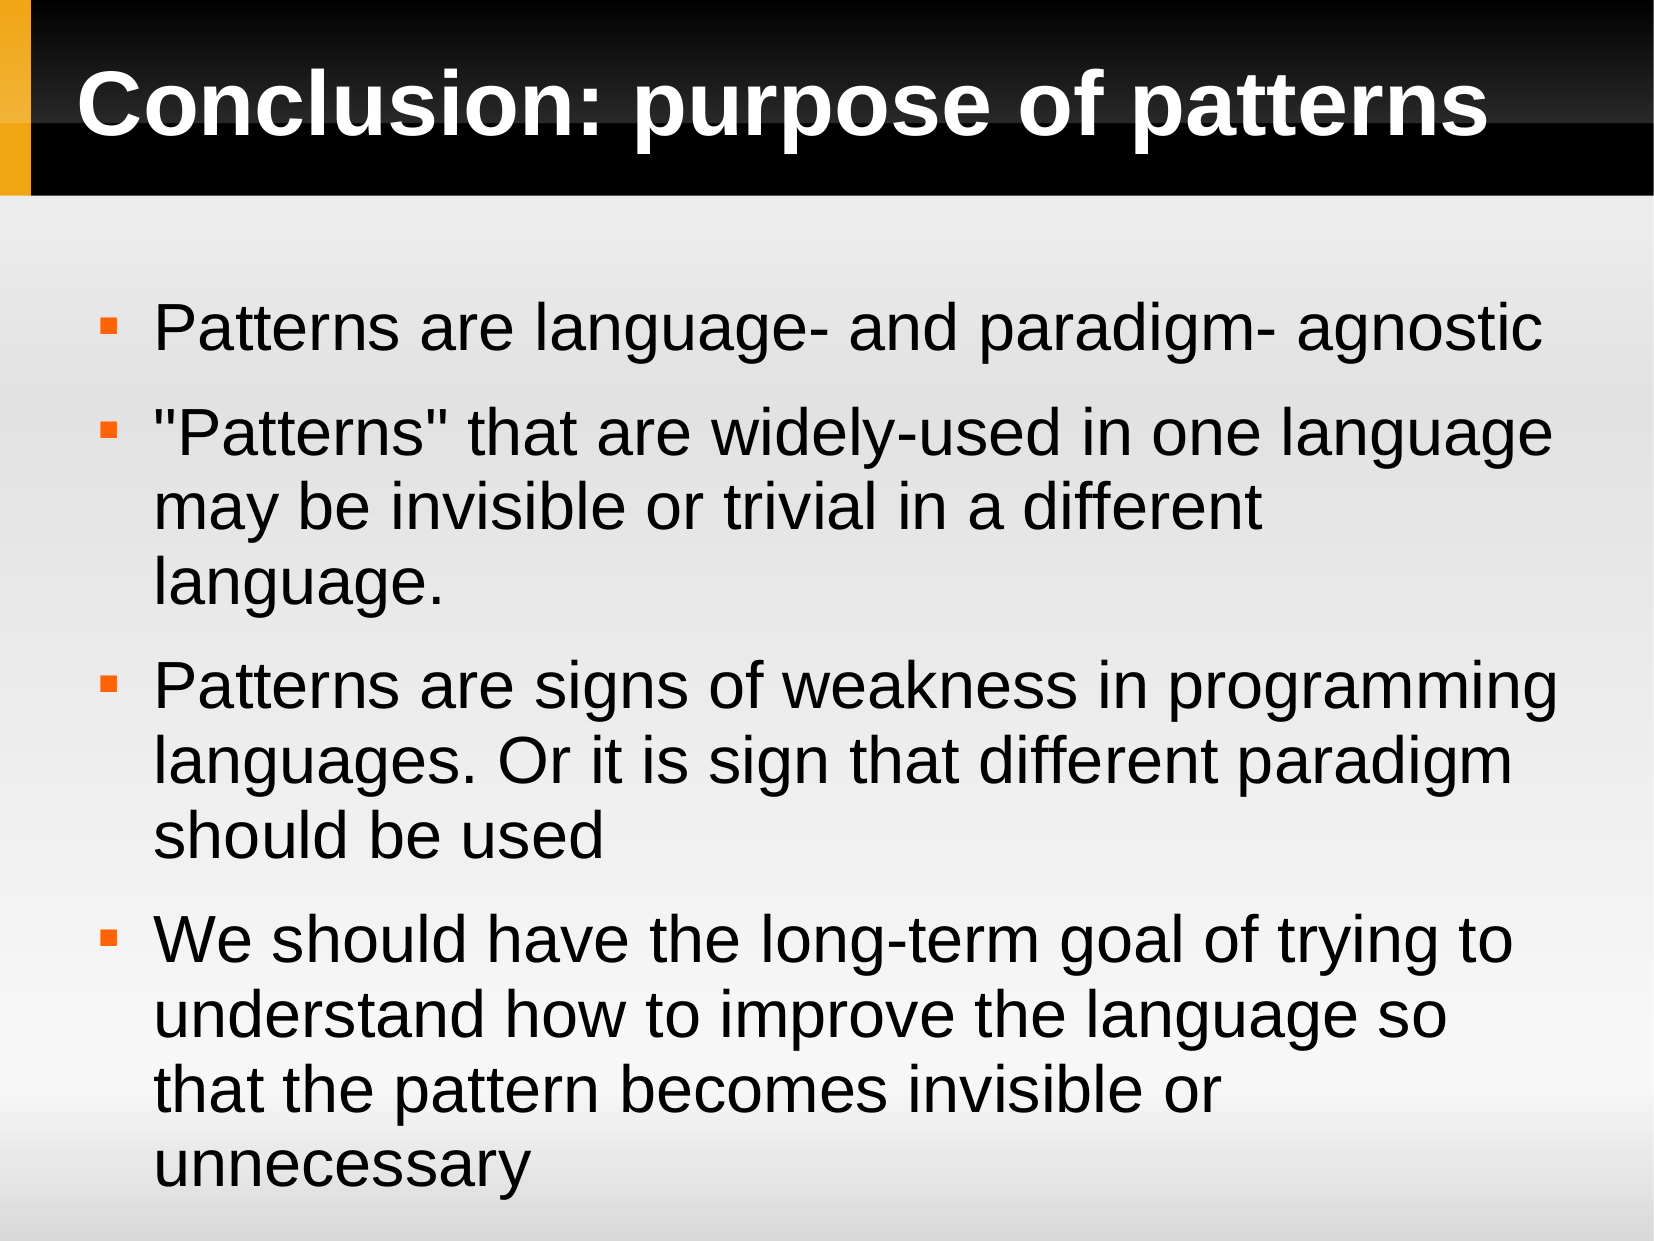

# Conclusion: purpose of patterns
Patterns are language- and paradigm- agnostic
"Patterns" that are widely-used in one language may be invisible or trivial in a different language.
Patterns are signs of weakness in programming languages. Or it is sign that different paradigm should be used
We should have the long-term goal of trying to understand how to improve the language so that the pattern becomes invisible or unnecessary